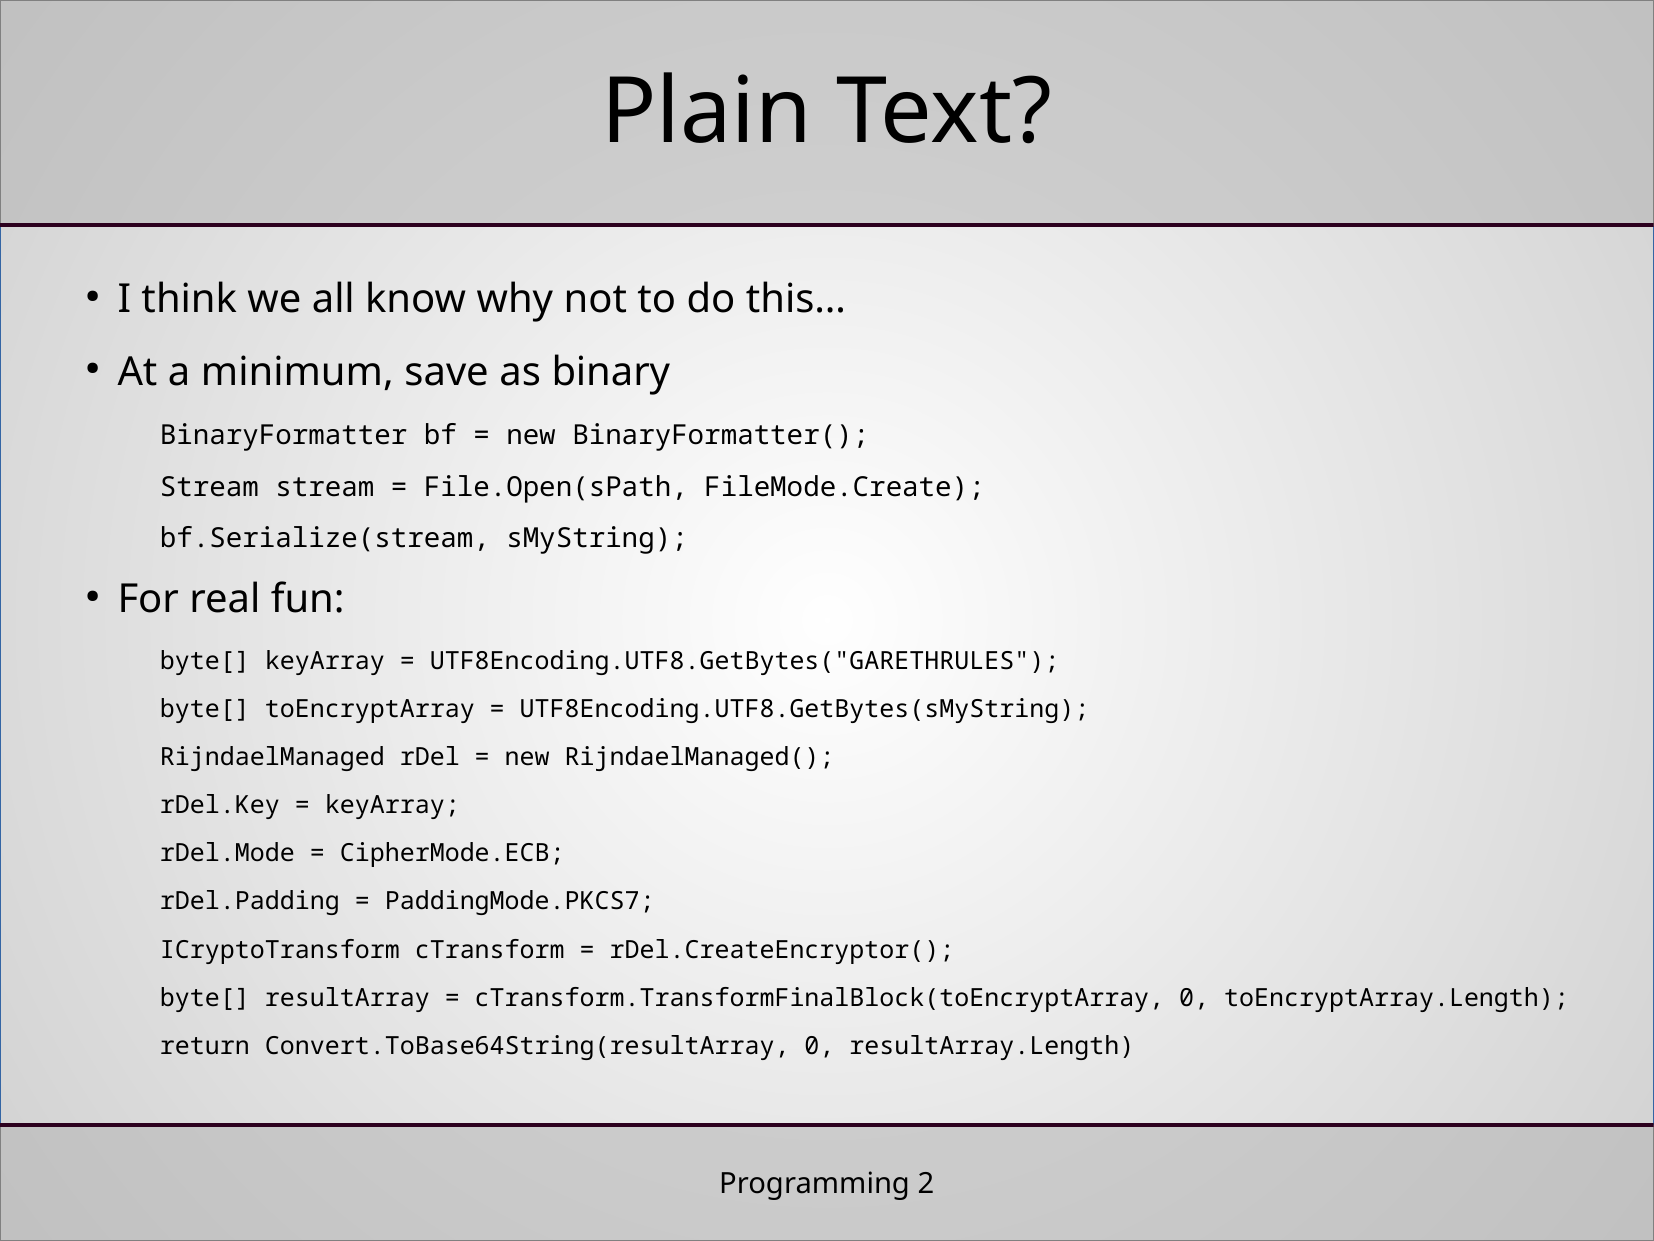

# Plain Text?
I think we all know why not to do this…
At a minimum, save as binary
BinaryFormatter bf = new BinaryFormatter();
Stream stream = File.Open(sPath, FileMode.Create);
bf.Serialize(stream, sMyString);
For real fun:
byte[] keyArray = UTF8Encoding.UTF8.GetBytes("GARETHRULES");
byte[] toEncryptArray = UTF8Encoding.UTF8.GetBytes(sMyString);
RijndaelManaged rDel = new RijndaelManaged();
rDel.Key = keyArray;
rDel.Mode = CipherMode.ECB;
rDel.Padding = PaddingMode.PKCS7;
ICryptoTransform cTransform = rDel.CreateEncryptor();
byte[] resultArray = cTransform.TransformFinalBlock(toEncryptArray, 0, toEncryptArray.Length);
return Convert.ToBase64String(resultArray, 0, resultArray.Length)